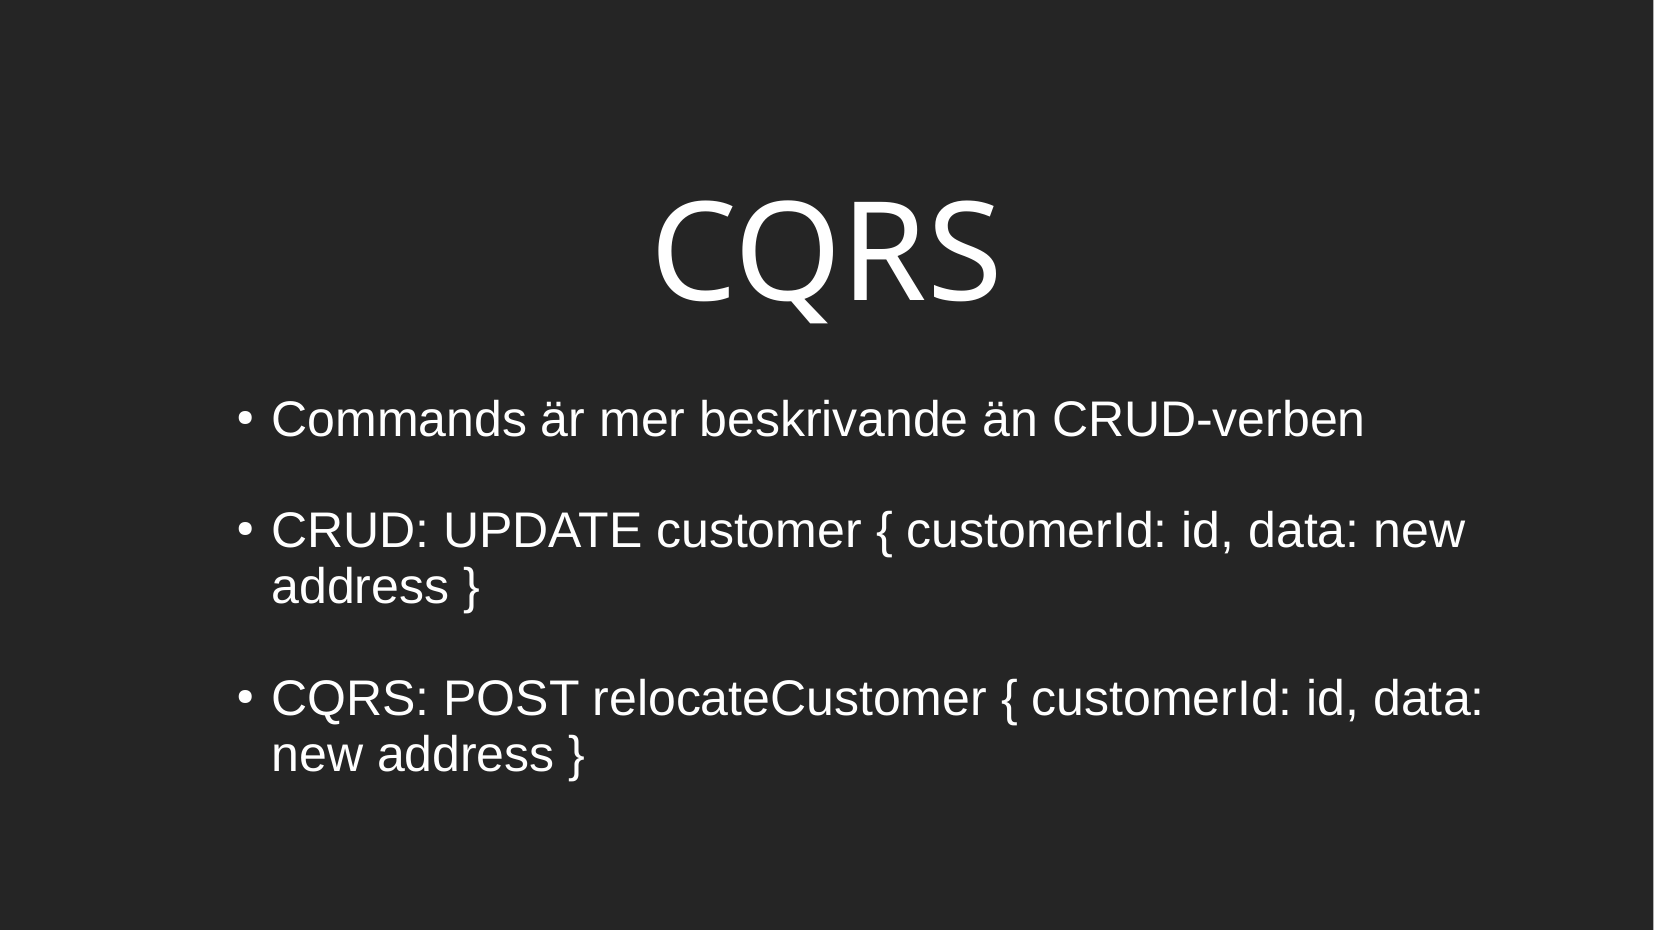

# CQRS
Commands är mer beskrivande än CRUD-verben
CRUD: UPDATE customer { customerId: id, data: new address }
CQRS: POST relocateCustomer { customerId: id, data: new address }